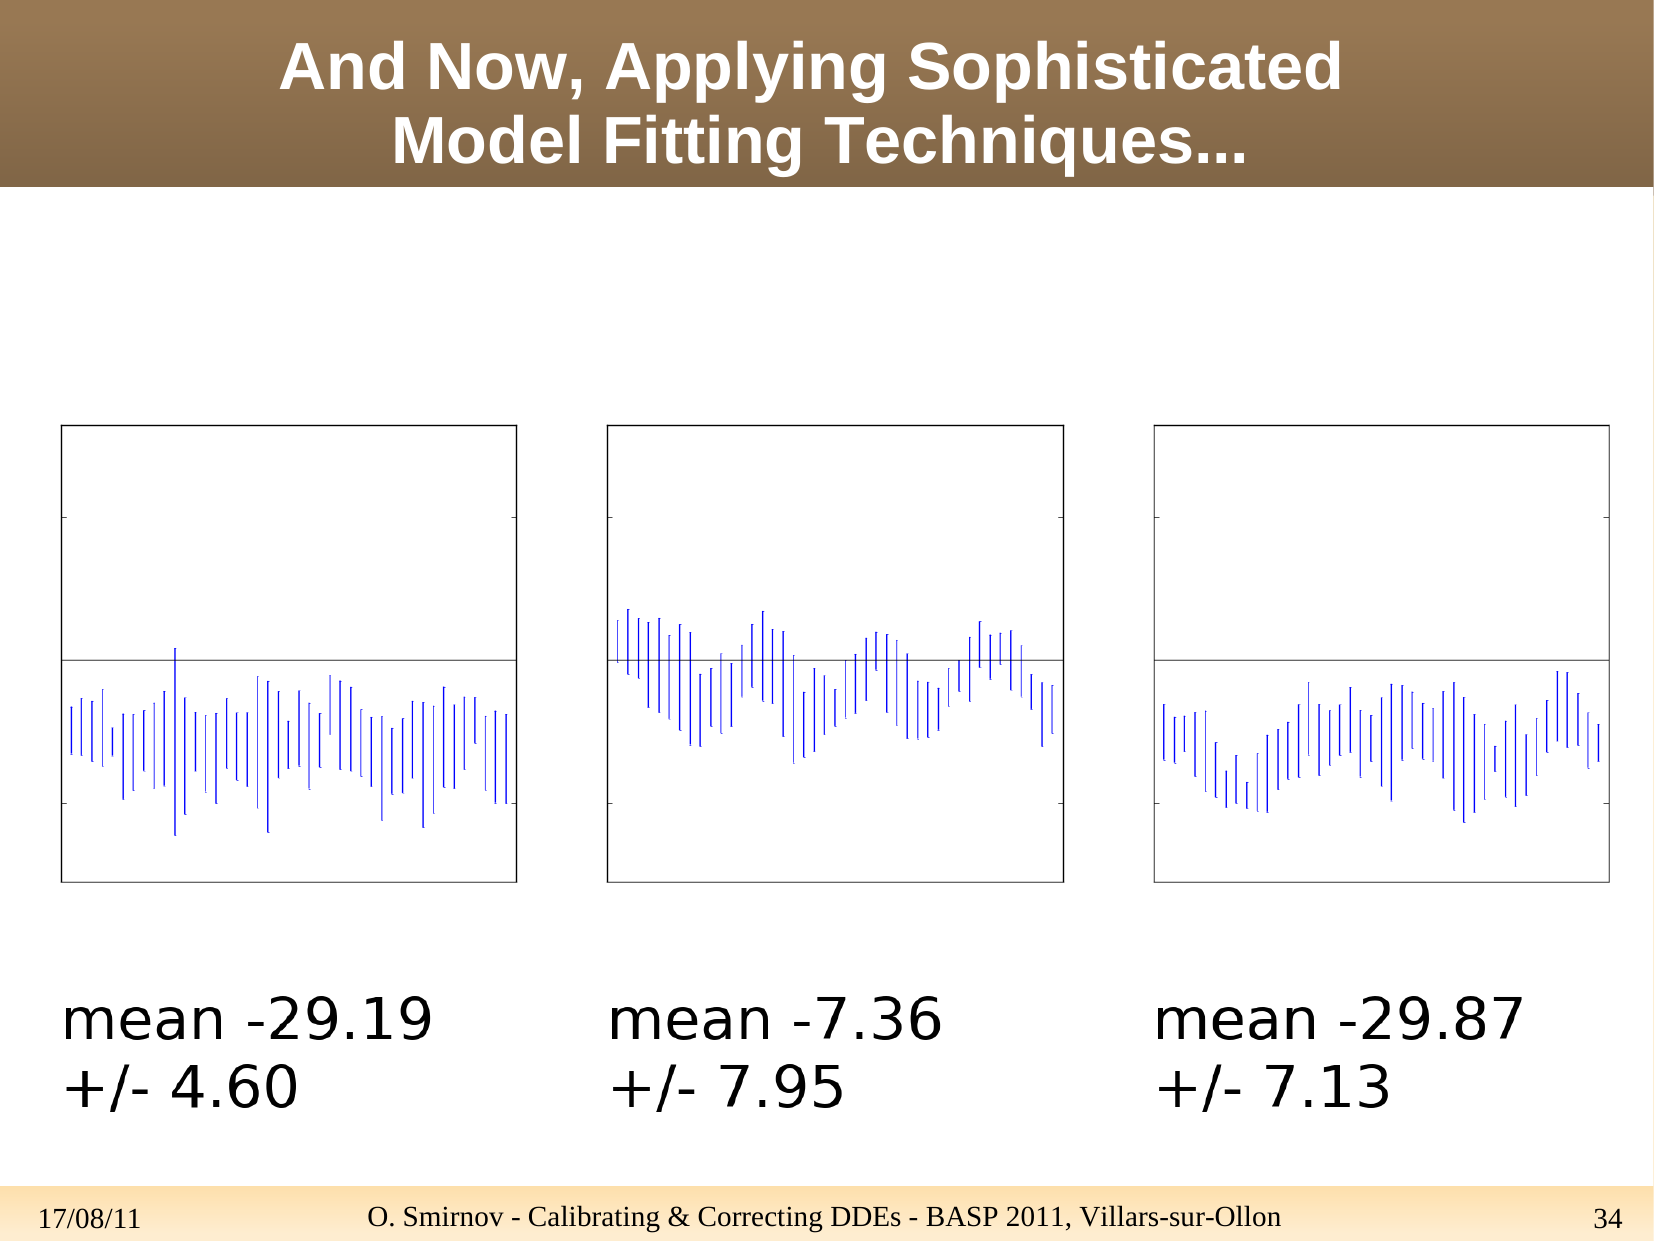

# And Now, Applying Sophisticated Model Fitting Techniques...
O. Smirnov - Calibrating & Correcting DDEs - BASP 2011, Villars-sur-Ollon
17/08/11
34